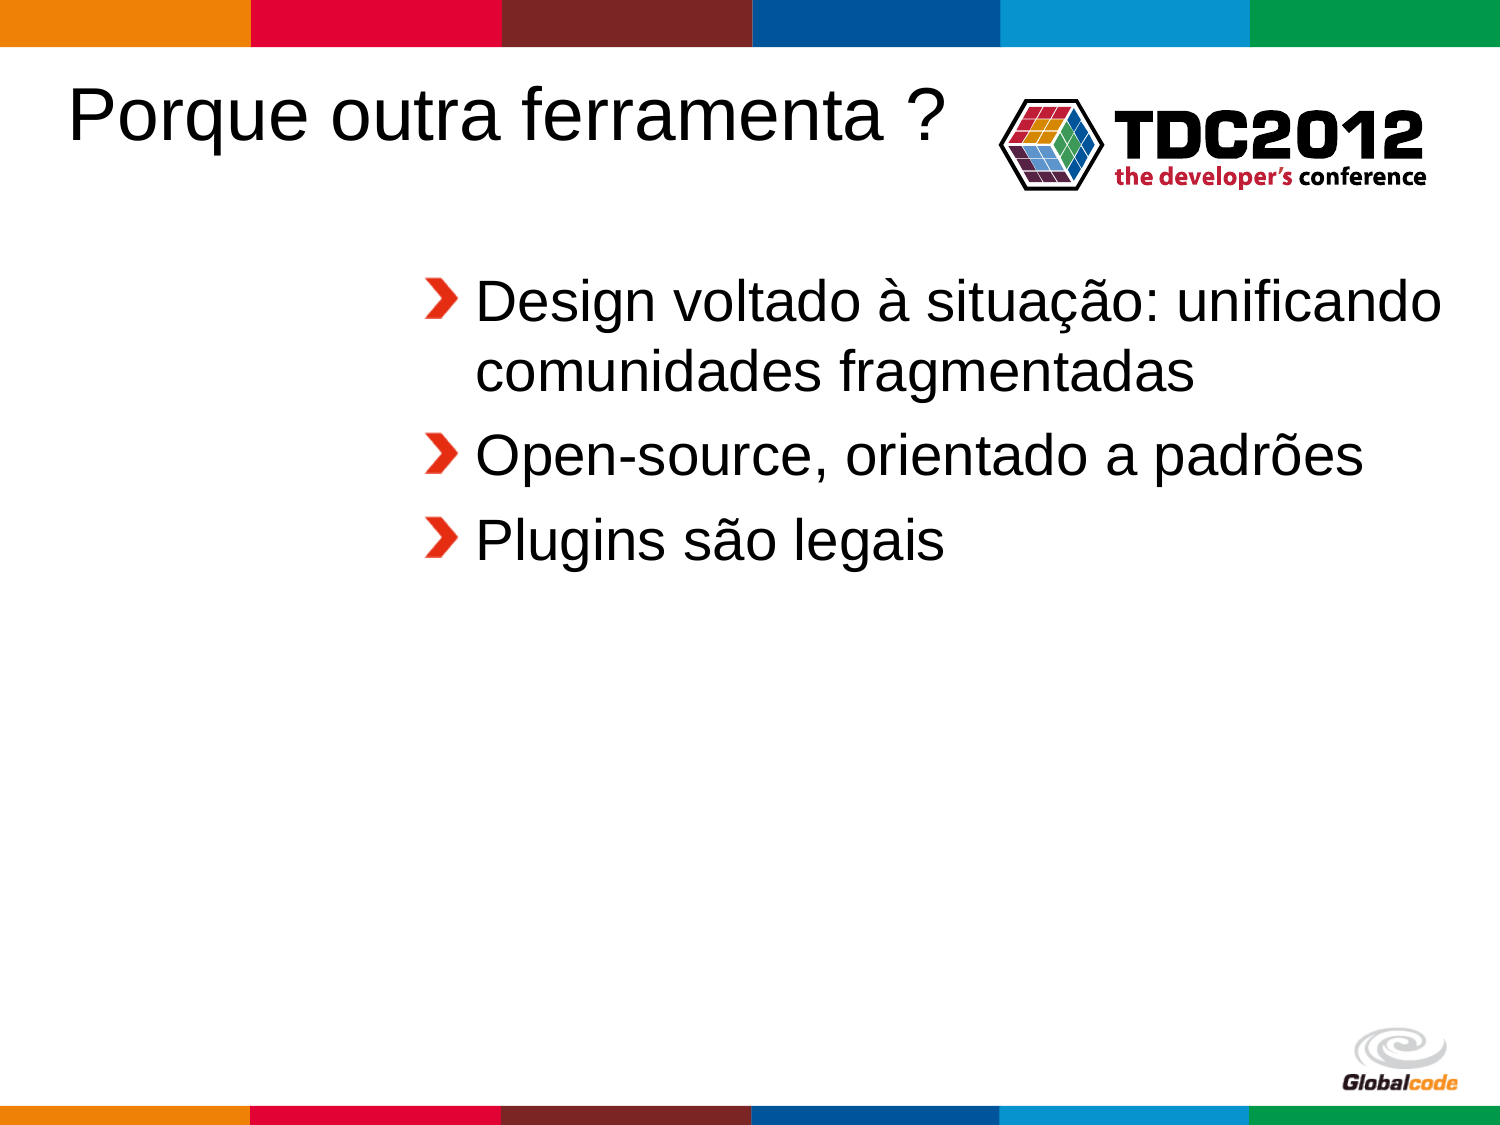

# Porque outra ferramenta ?
Design voltado à situação: unificando comunidades fragmentadas
Open-source, orientado a padrões
Plugins são legais